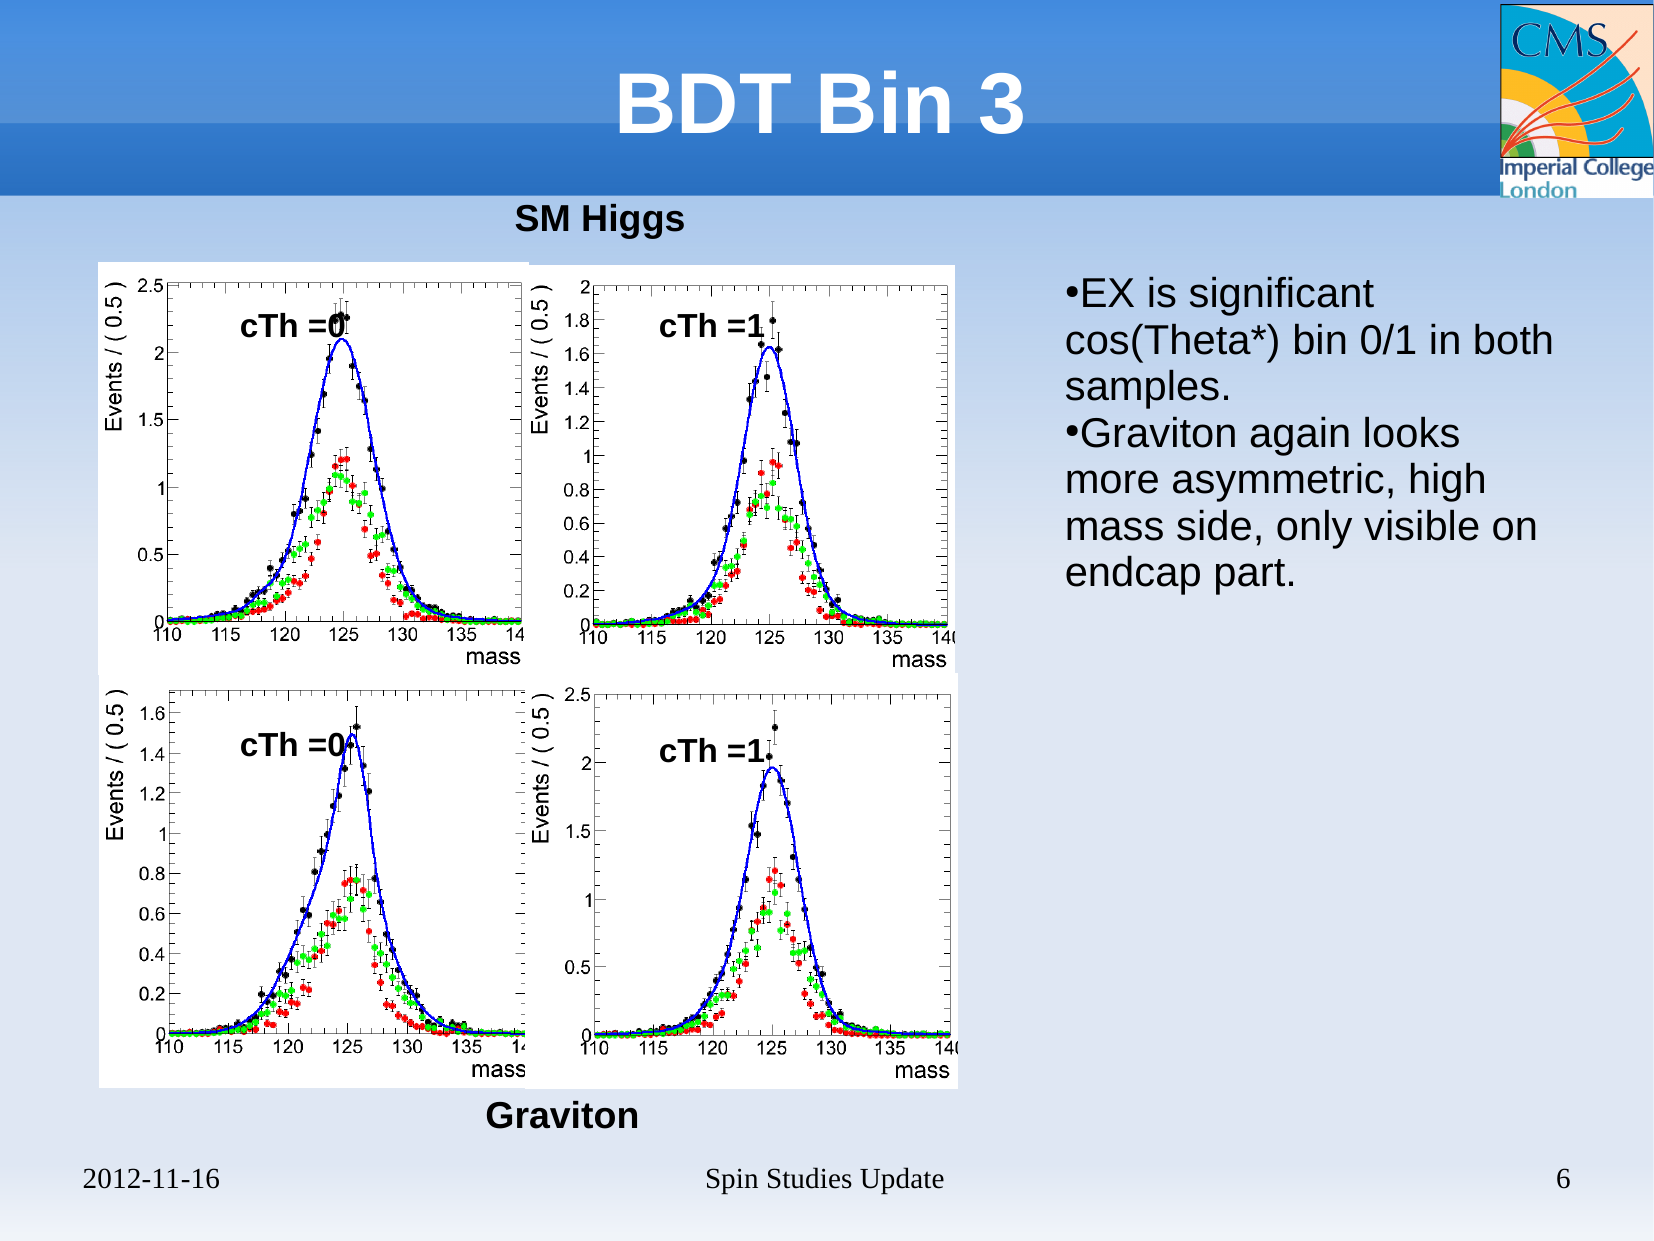

# BDT Bin 3
SM Higgs
EX is significant cos(Theta*) bin 0/1 in both samples.
Graviton again looks more asymmetric, high mass side, only visible on endcap part.
cTh =0
cTh =1
cTh =0
cTh =1
Graviton
2012-11-16
Spin Studies Update
6